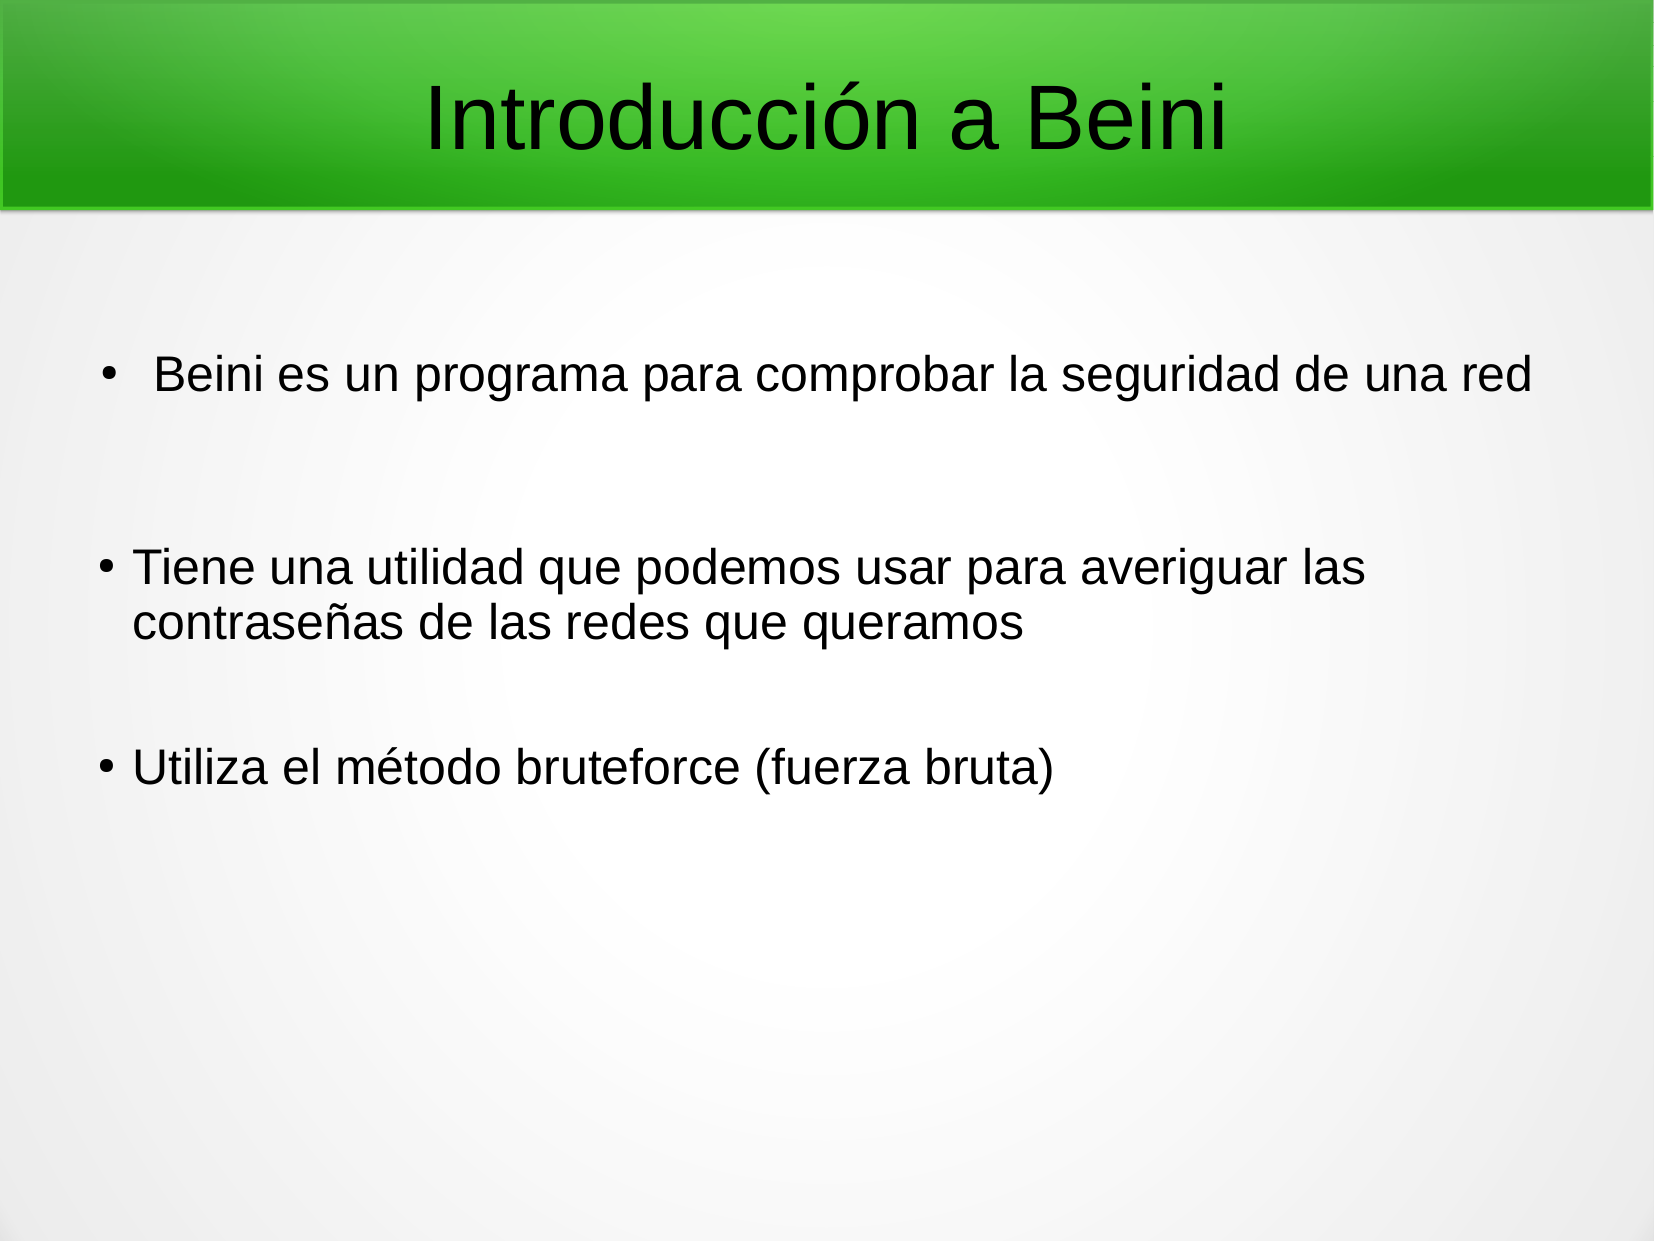

# Introducción a Beini
Beini es un programa para comprobar la seguridad de una red
Tiene una utilidad que podemos usar para averiguar las contraseñas de las redes que queramos
Utiliza el método bruteforce (fuerza bruta)